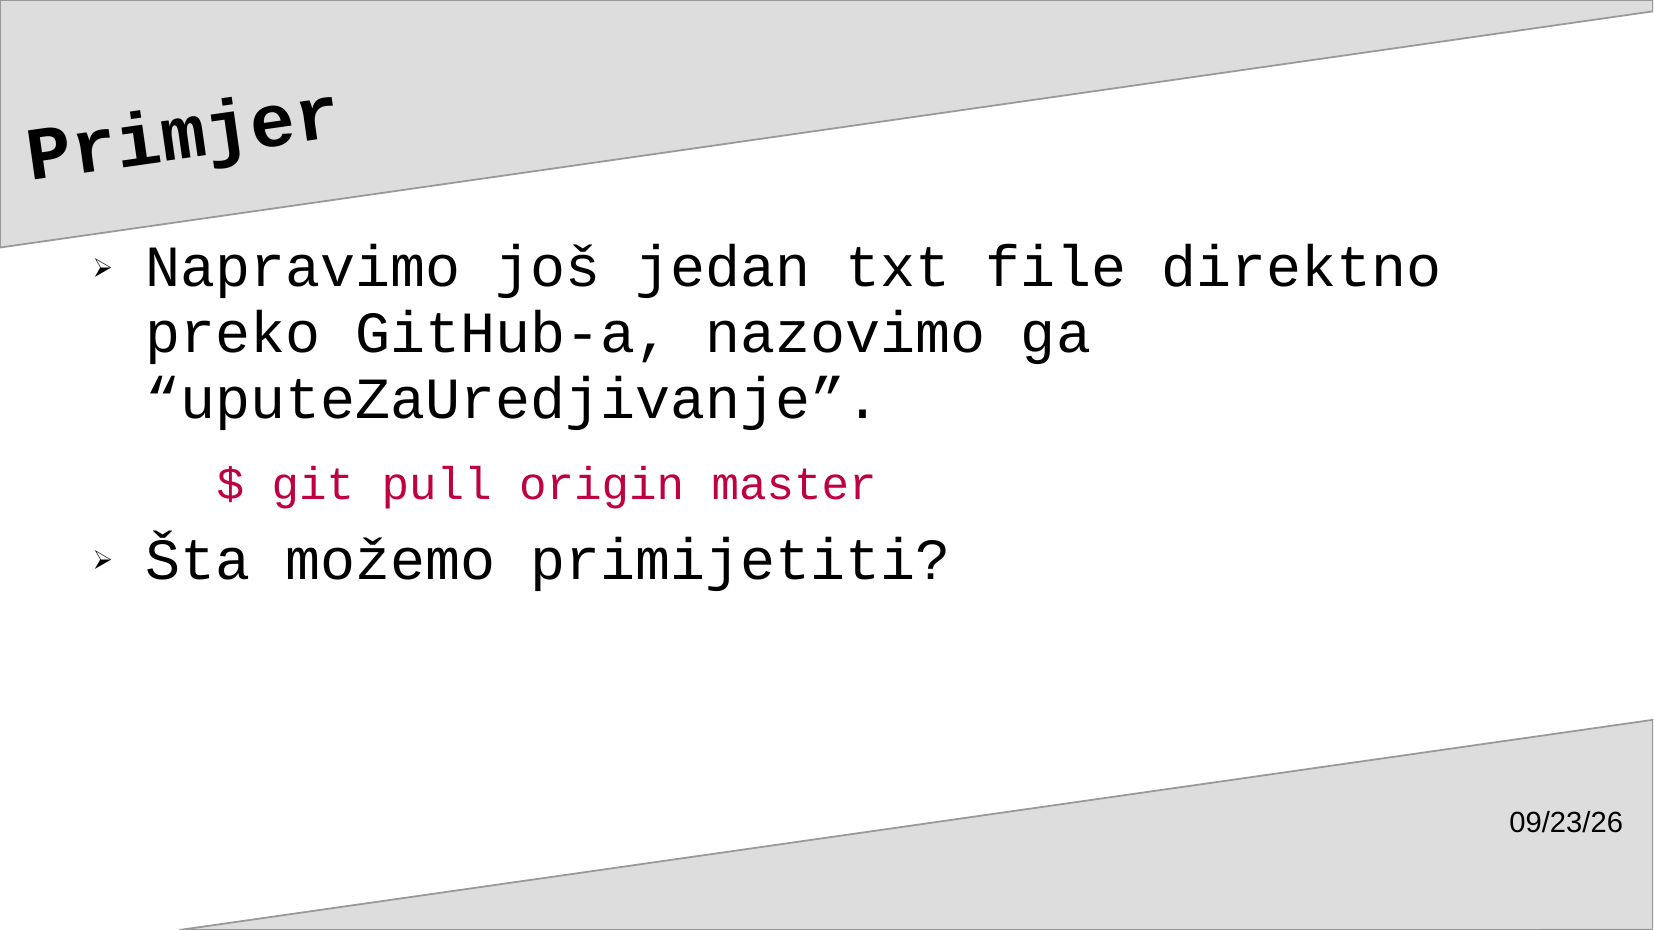

# Primjer
Napravimo još jedan txt file direktno preko GitHub-a, nazovimo ga “uputeZaUredjivanje”.
$ git pull origin master
Šta možemo primijetiti?
107